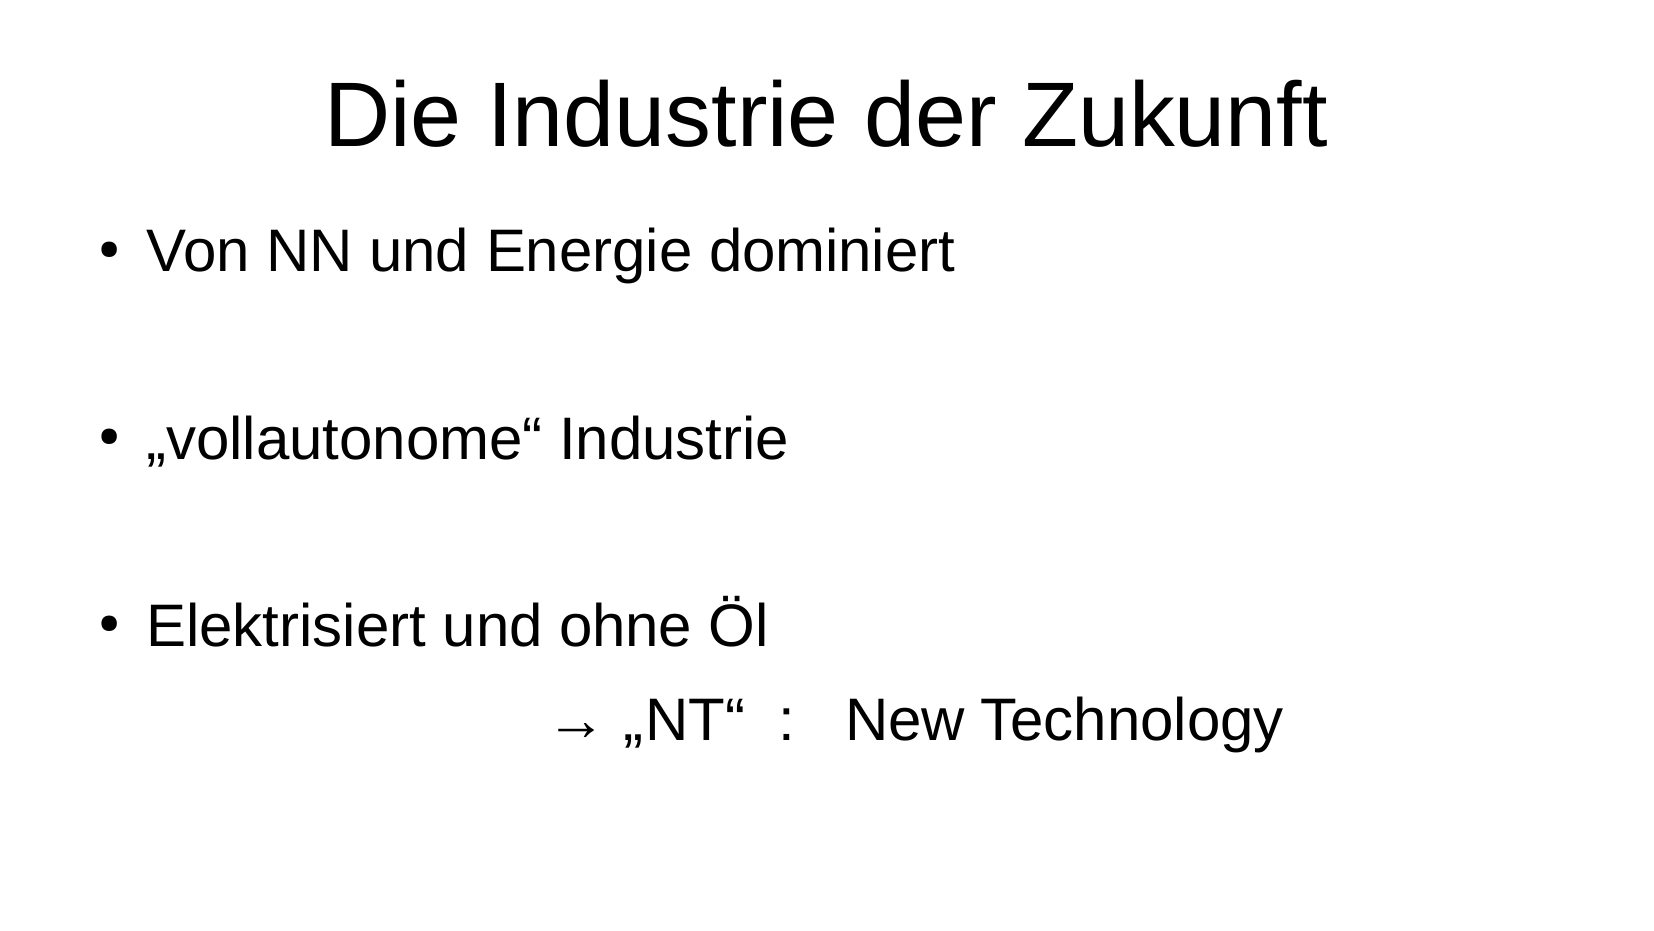

Die Industrie der Zukunft
# Von NN und Energie dominiert
„vollautonome“ Industrie
Elektrisiert und ohne Öl
 → „NT“ : New Technology